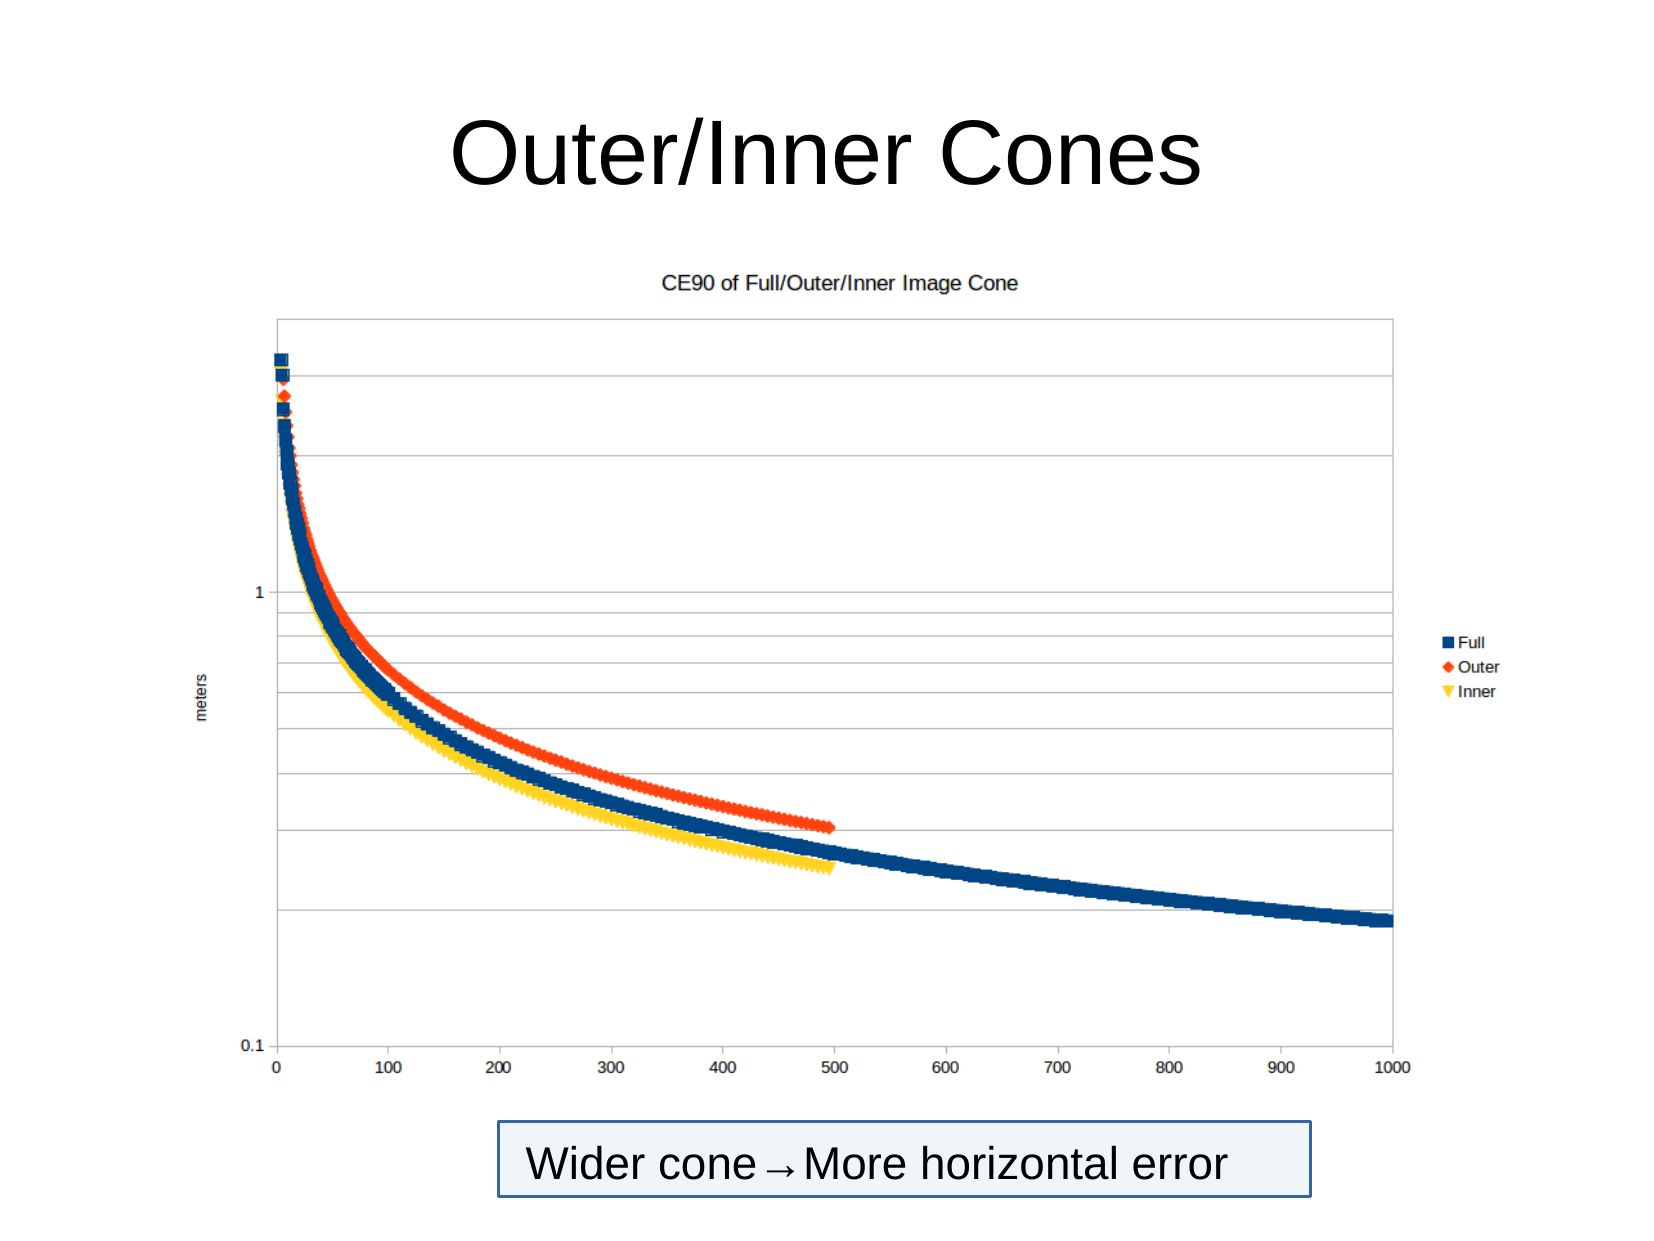

# Outer/Inner Cones
Wider cone→More horizontal error